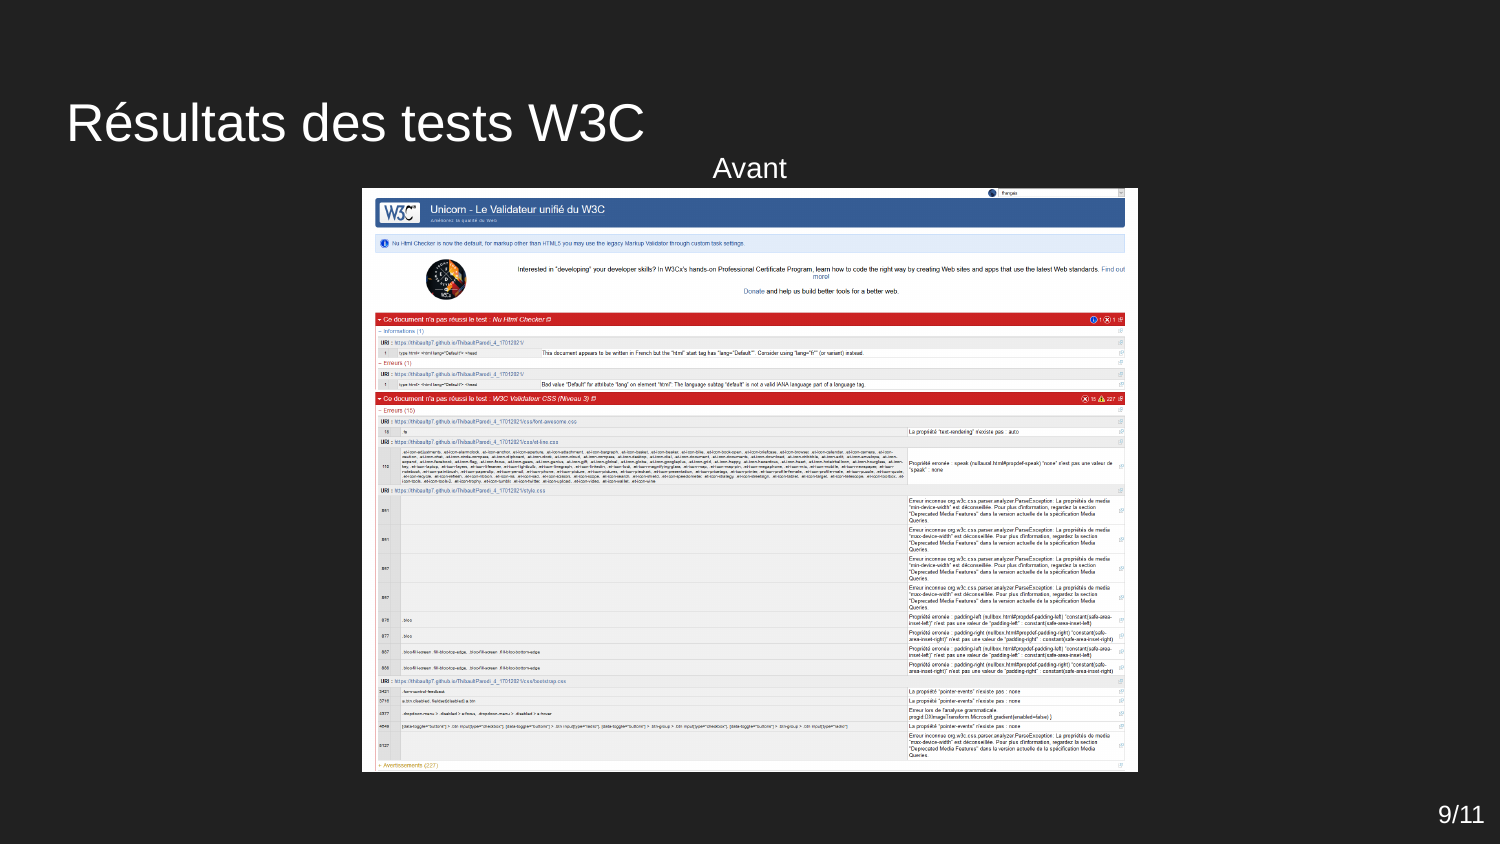

# Résultats des tests W3C
Avant
9/11